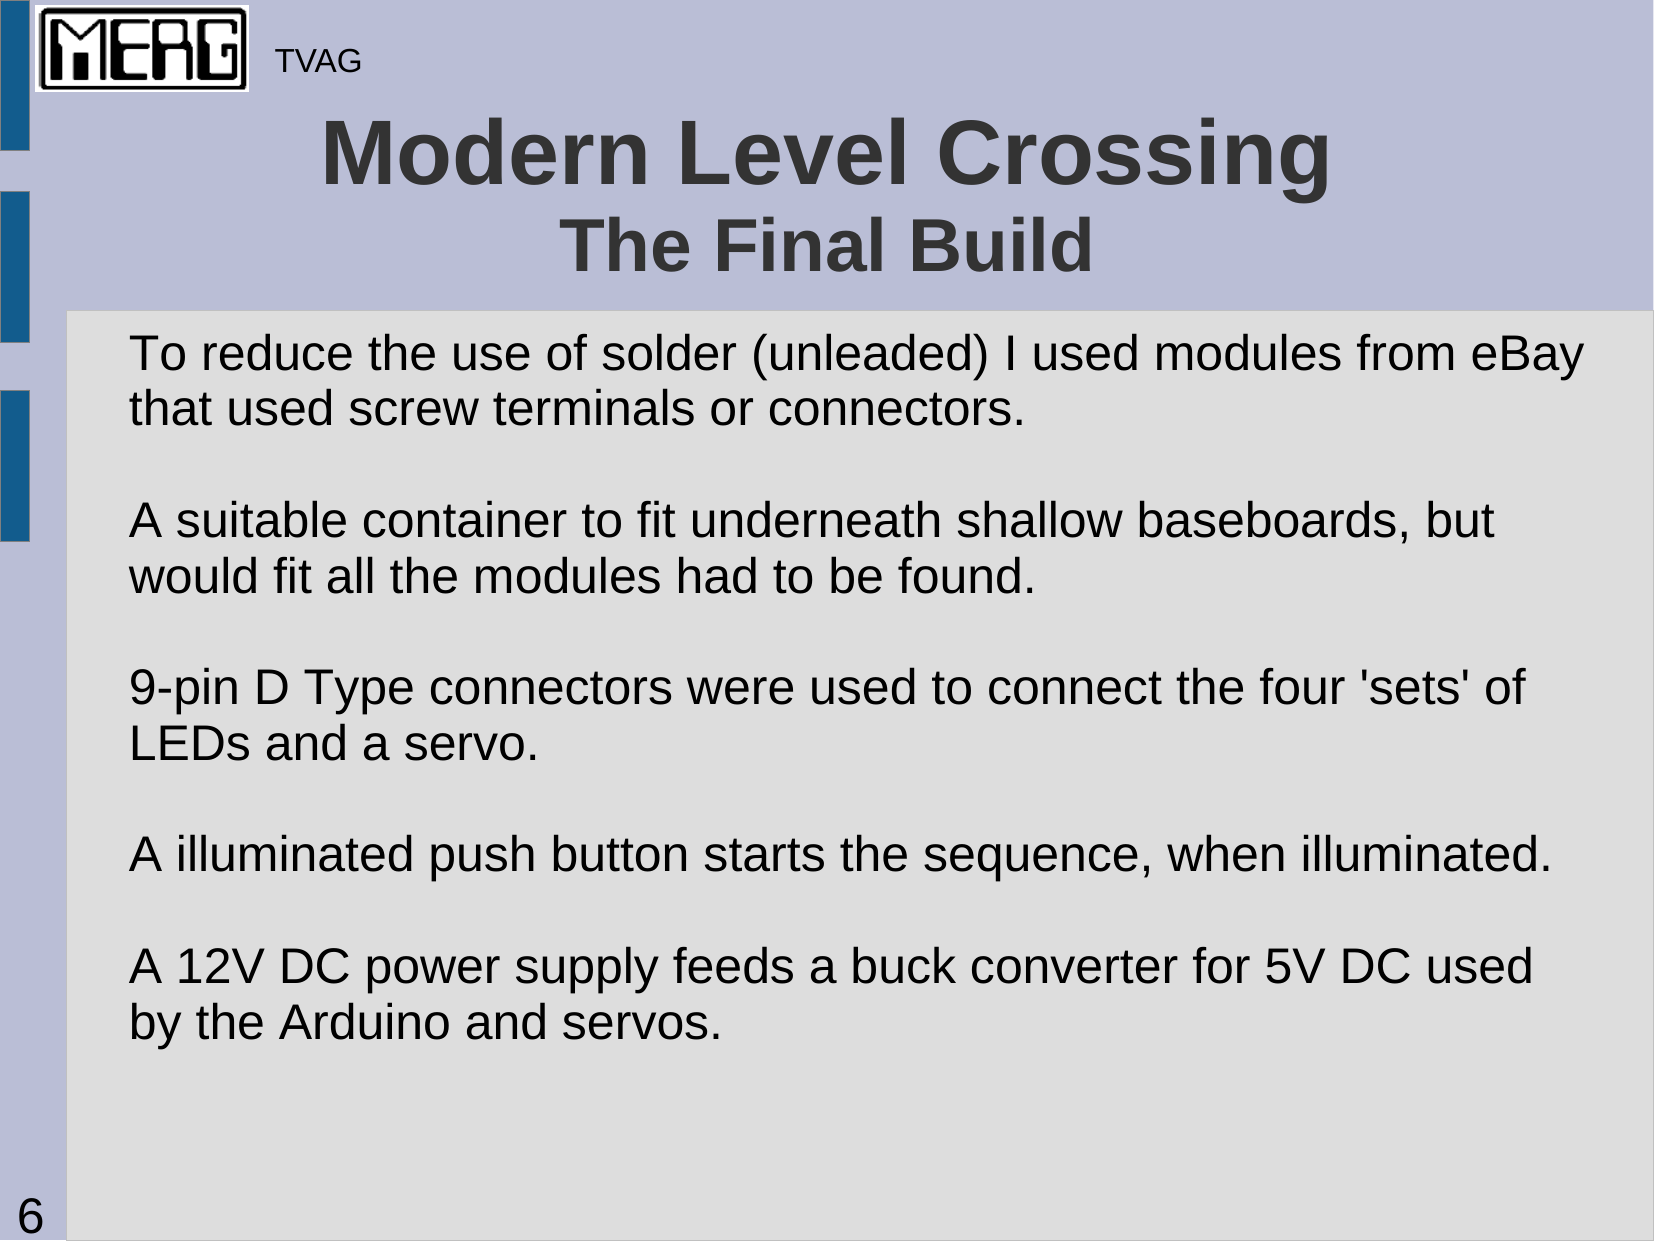

TVAG
# Modern Level Crossing The Final Build
To reduce the use of solder (unleaded) I used modules from eBay that used screw terminals or connectors.
A suitable container to fit underneath shallow baseboards, but would fit all the modules had to be found.
9-pin D Type connectors were used to connect the four 'sets' of LEDs and a servo.
A illuminated push button starts the sequence, when illuminated.
A 12V DC power supply feeds a buck converter for 5V DC used by the Arduino and servos.